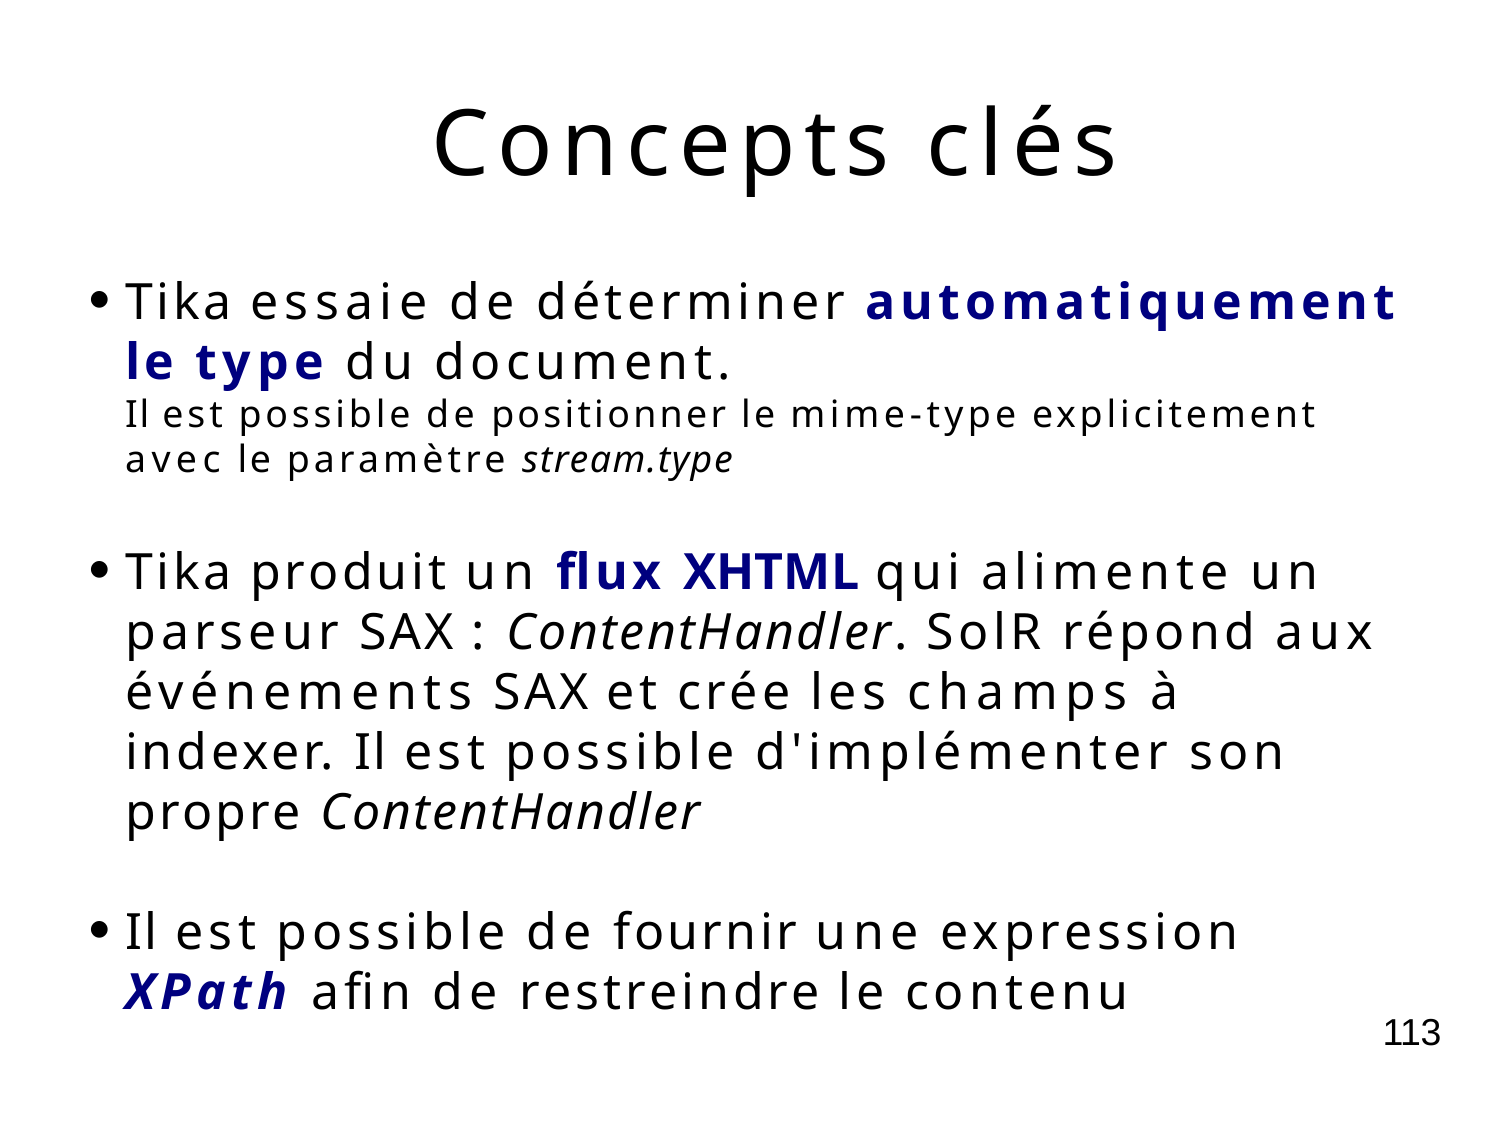

# Concepts clés
Tika essaie de déterminer automatiquement le type du document.
Il est possible de positionner le mime-type explicitement avec le paramètre stream.type
●
Tika produit un flux XHTML qui alimente un parseur SAX : ContentHandler. SolR répond aux événements SAX et crée les champs à indexer. Il est possible d'implémenter son propre ContentHandler
●
Il est possible de fournir une expression XPath afin de restreindre le contenu
●
113